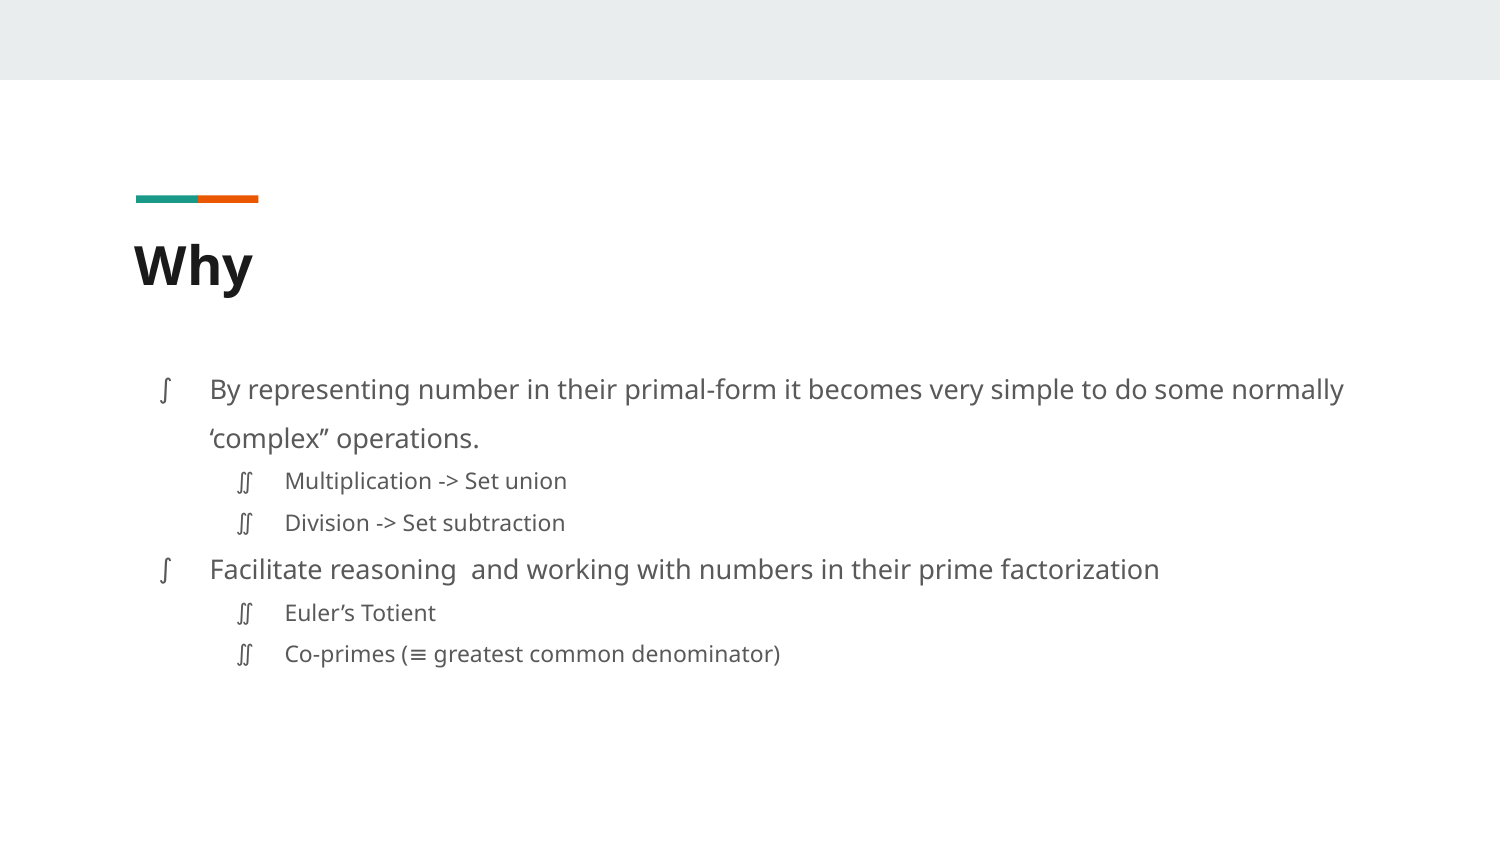

# Why
By representing number in their primal-form it becomes very simple to do some normally ‘complex’’ operations.
Multiplication -> Set union
Division -> Set subtraction
Facilitate reasoning and working with numbers in their prime factorization
Euler’s Totient
Co-primes (≡ greatest common denominator)